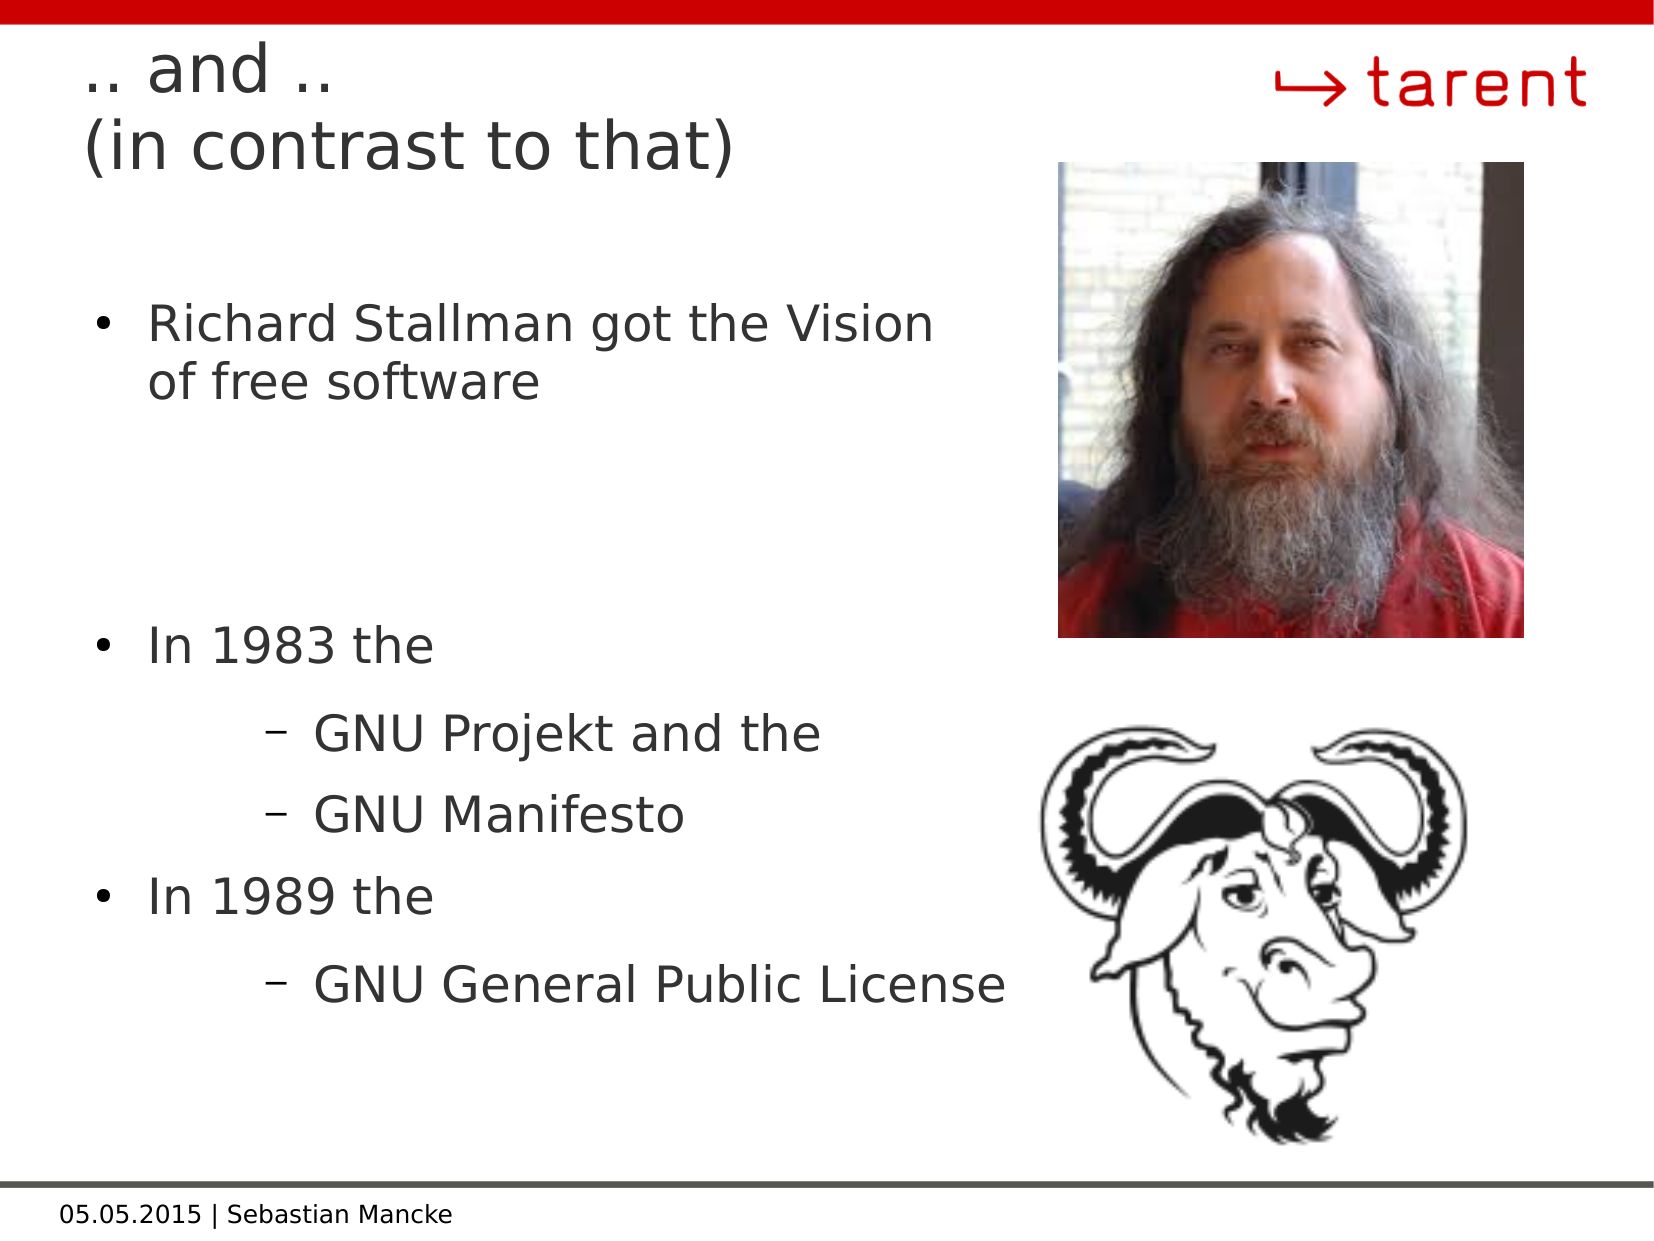

# .. and .. (in contrast to that)
Richard Stallman got the Vision
of free software
In 1983 the
GNU Projekt and the
GNU Manifesto
In 1989 the
GNU General Public License